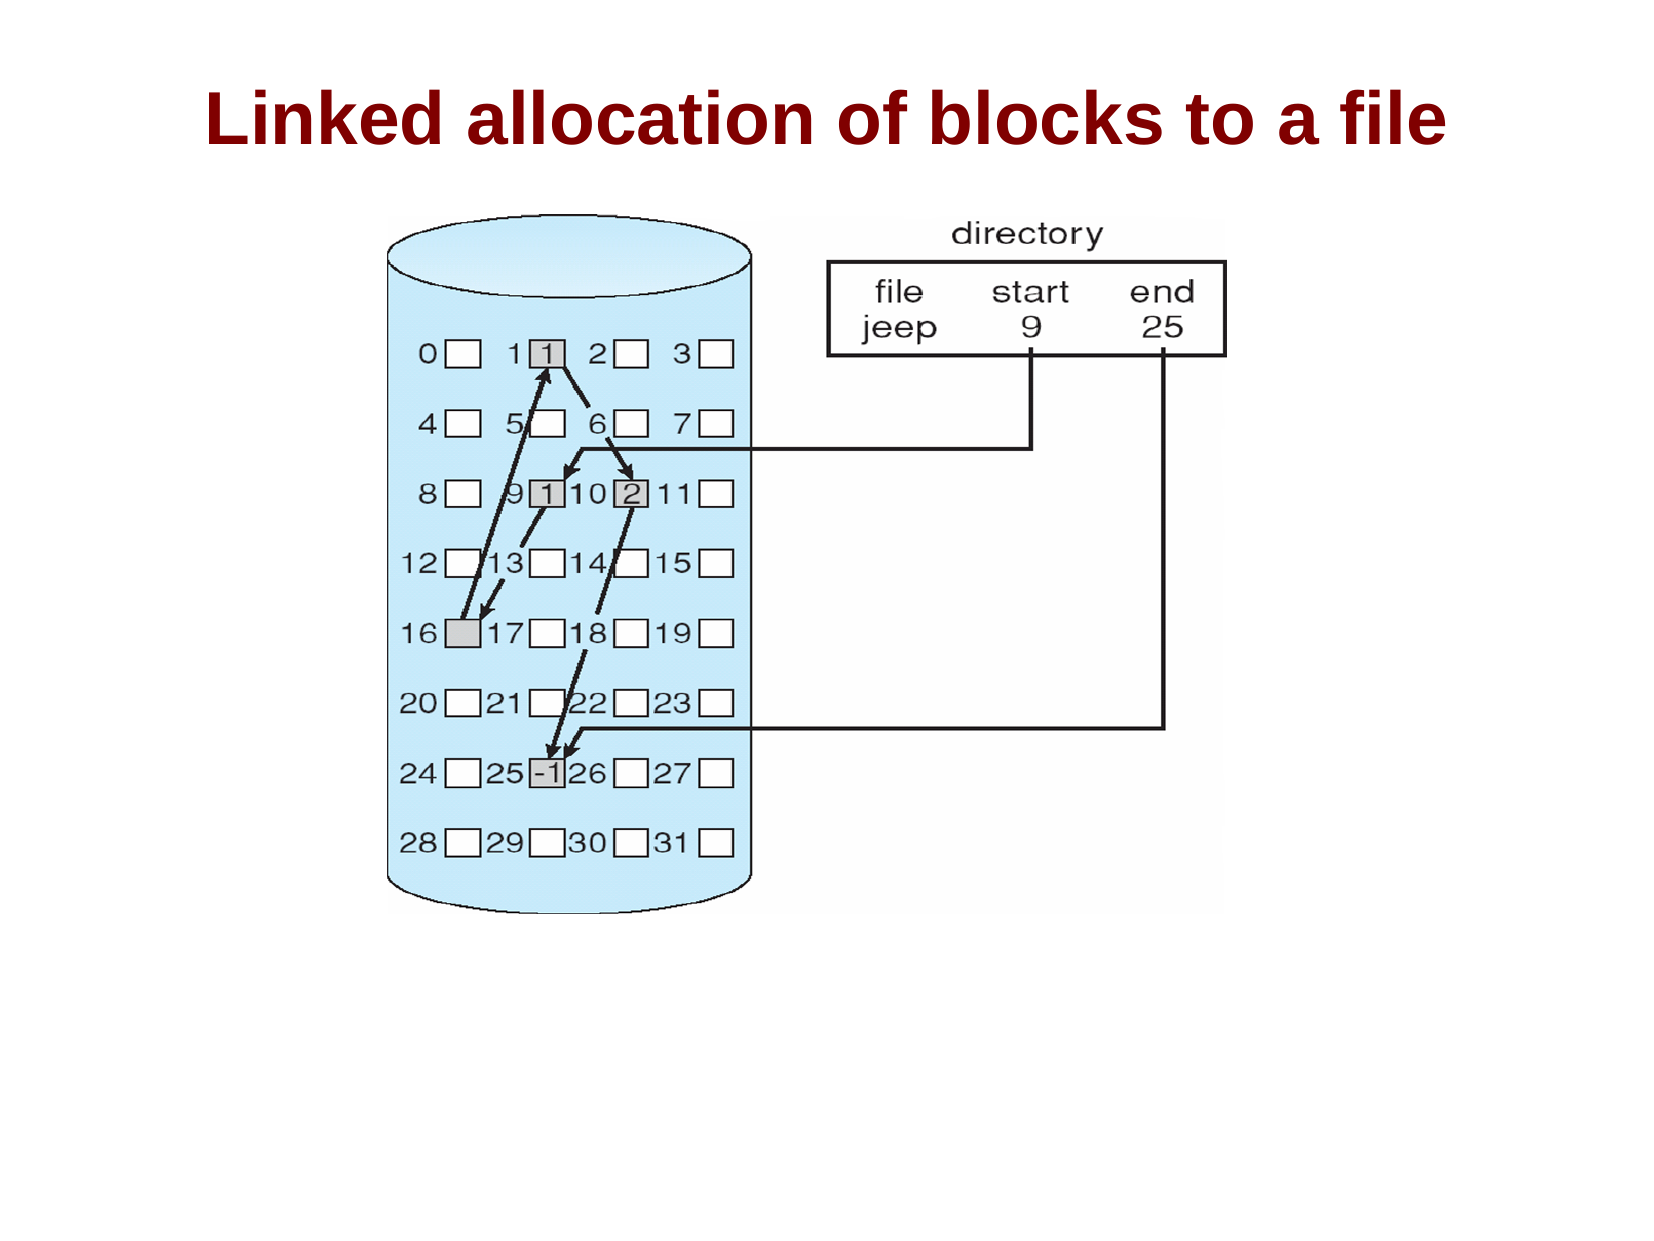

# Linked allocation of blocks to a file